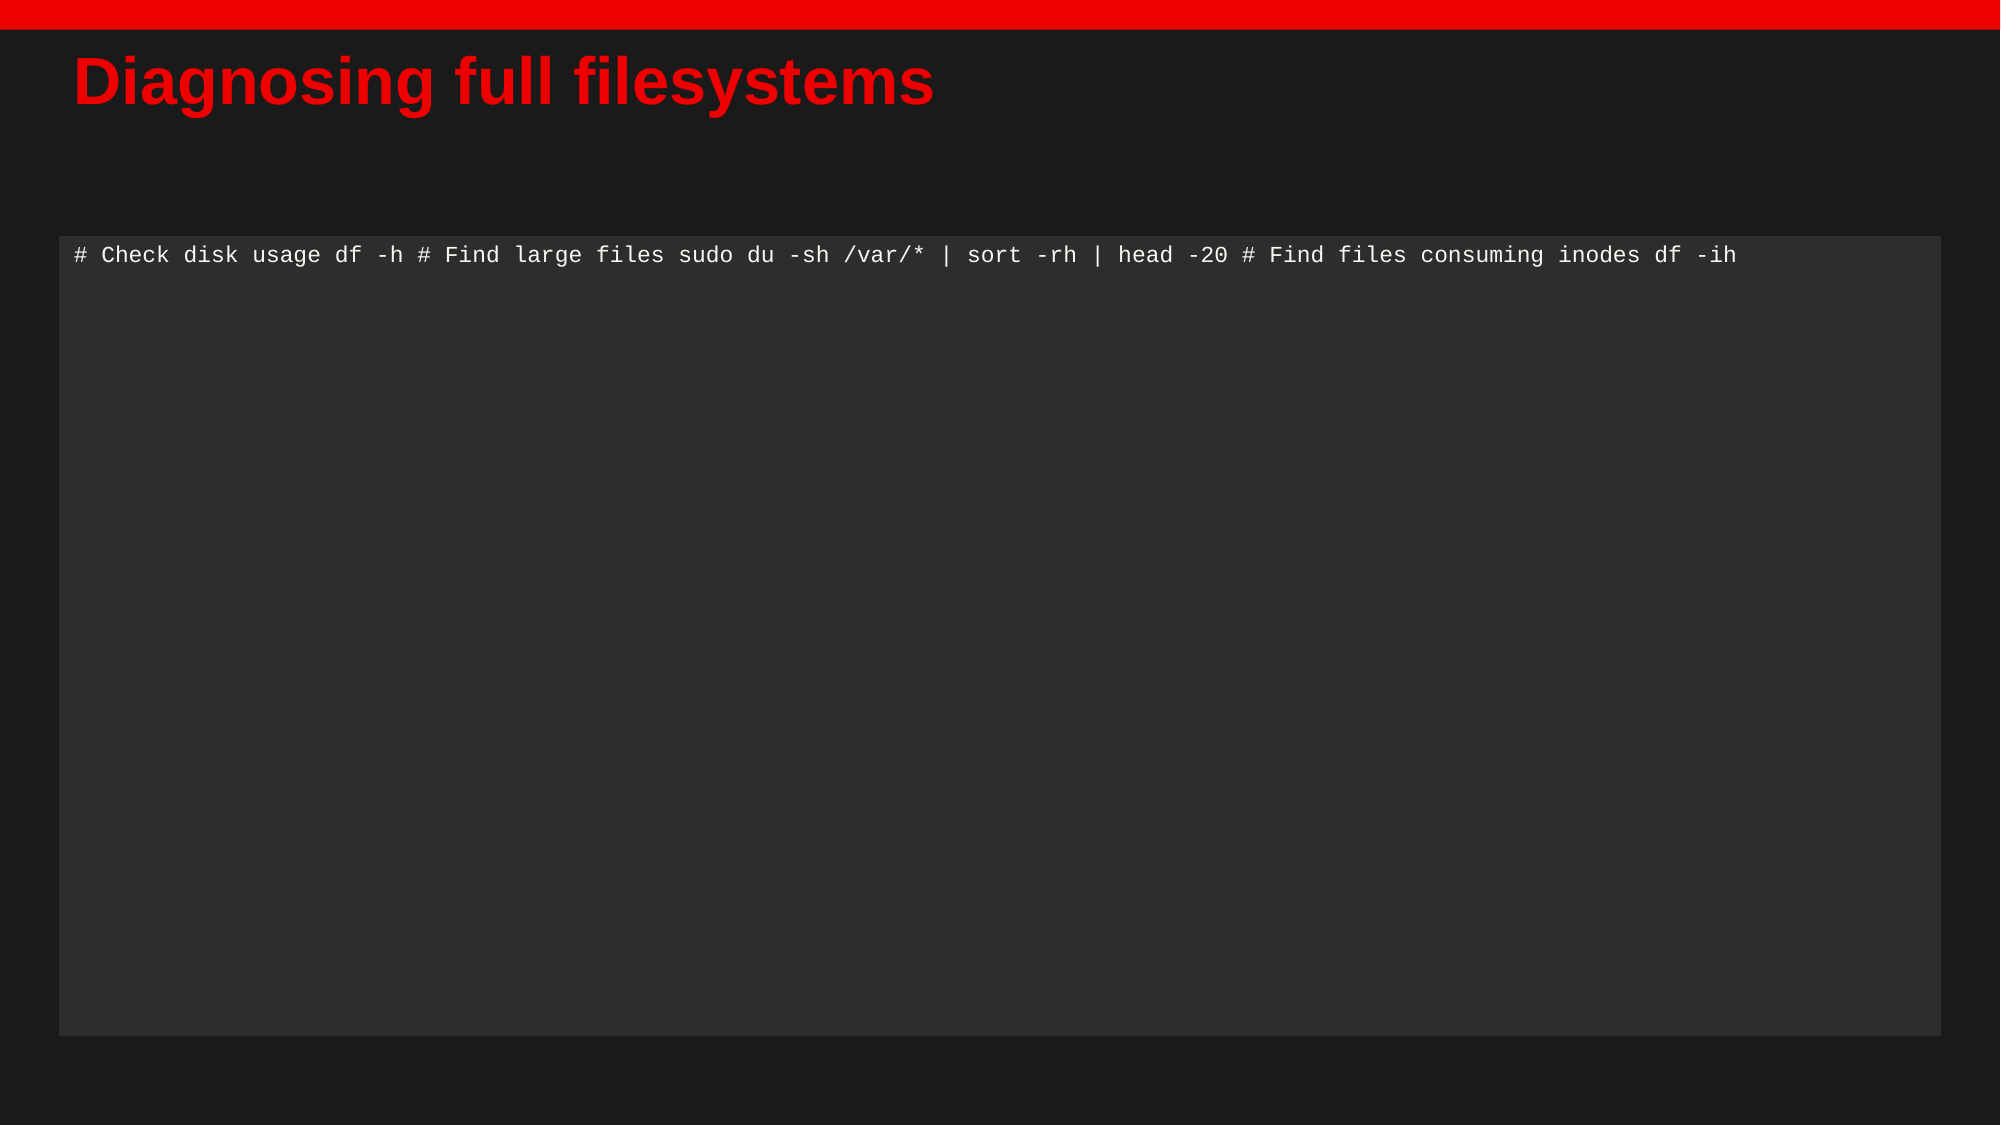

Diagnosing full filesystems
# Check disk usage df -h # Find large files sudo du -sh /var/* | sort -rh | head -20 # Find files consuming inodes df -ih